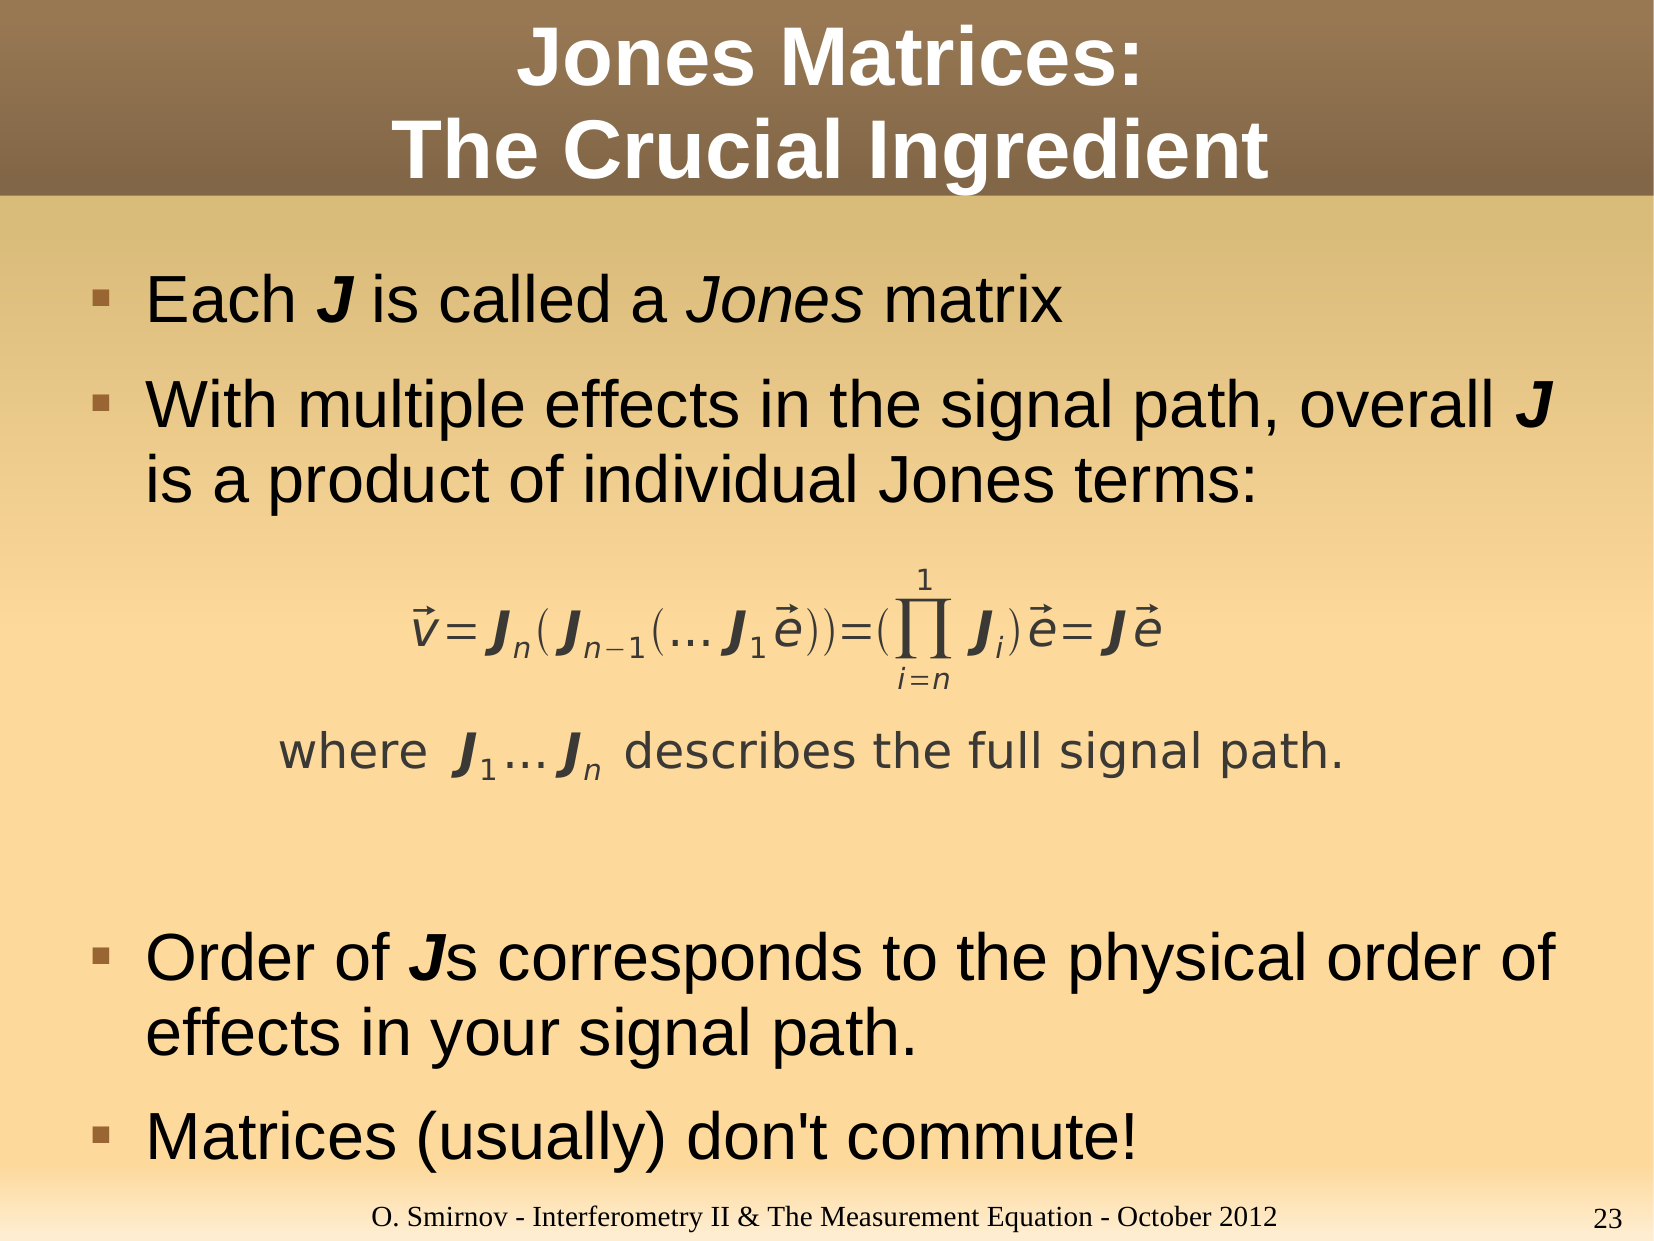

# Jones Matrices: The Crucial Ingredient
Each J is called a Jones matrix
With multiple effects in the signal path, overall J is a product of individual Jones terms:
Order of Js corresponds to the physical order of effects in your signal path.
Matrices (usually) don't commute!
O. Smirnov - Interferometry II & The Measurement Equation - October 2012
23